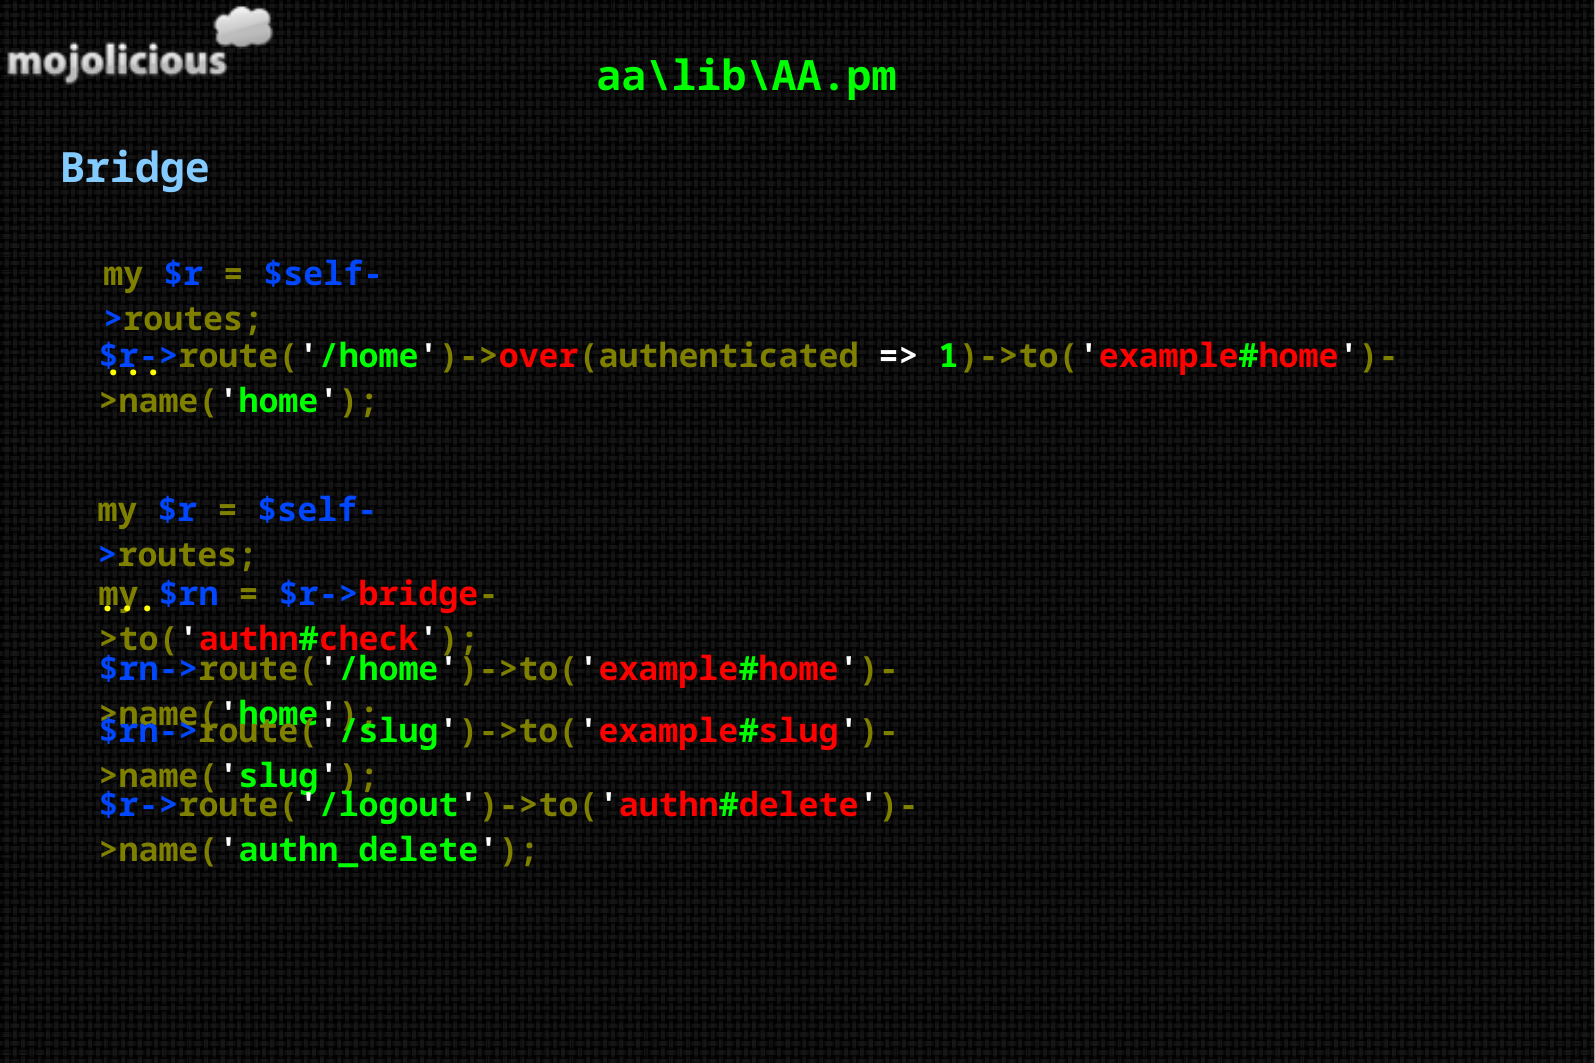

aa\lib\AA.pm
Bridge
my $r = $self->routes;
...
$r->route('/home')->over(authenticated => 1)->to('example#home')->name('home');
my $r = $self->routes;
...
my $rn = $r->bridge->to('authn#check');
$rn->route('/home')->to('example#home')->name('home');
$rn->route('/slug')->to('example#slug')->name('slug');
$r->route('/logout')->to('authn#delete')->name('authn_delete');